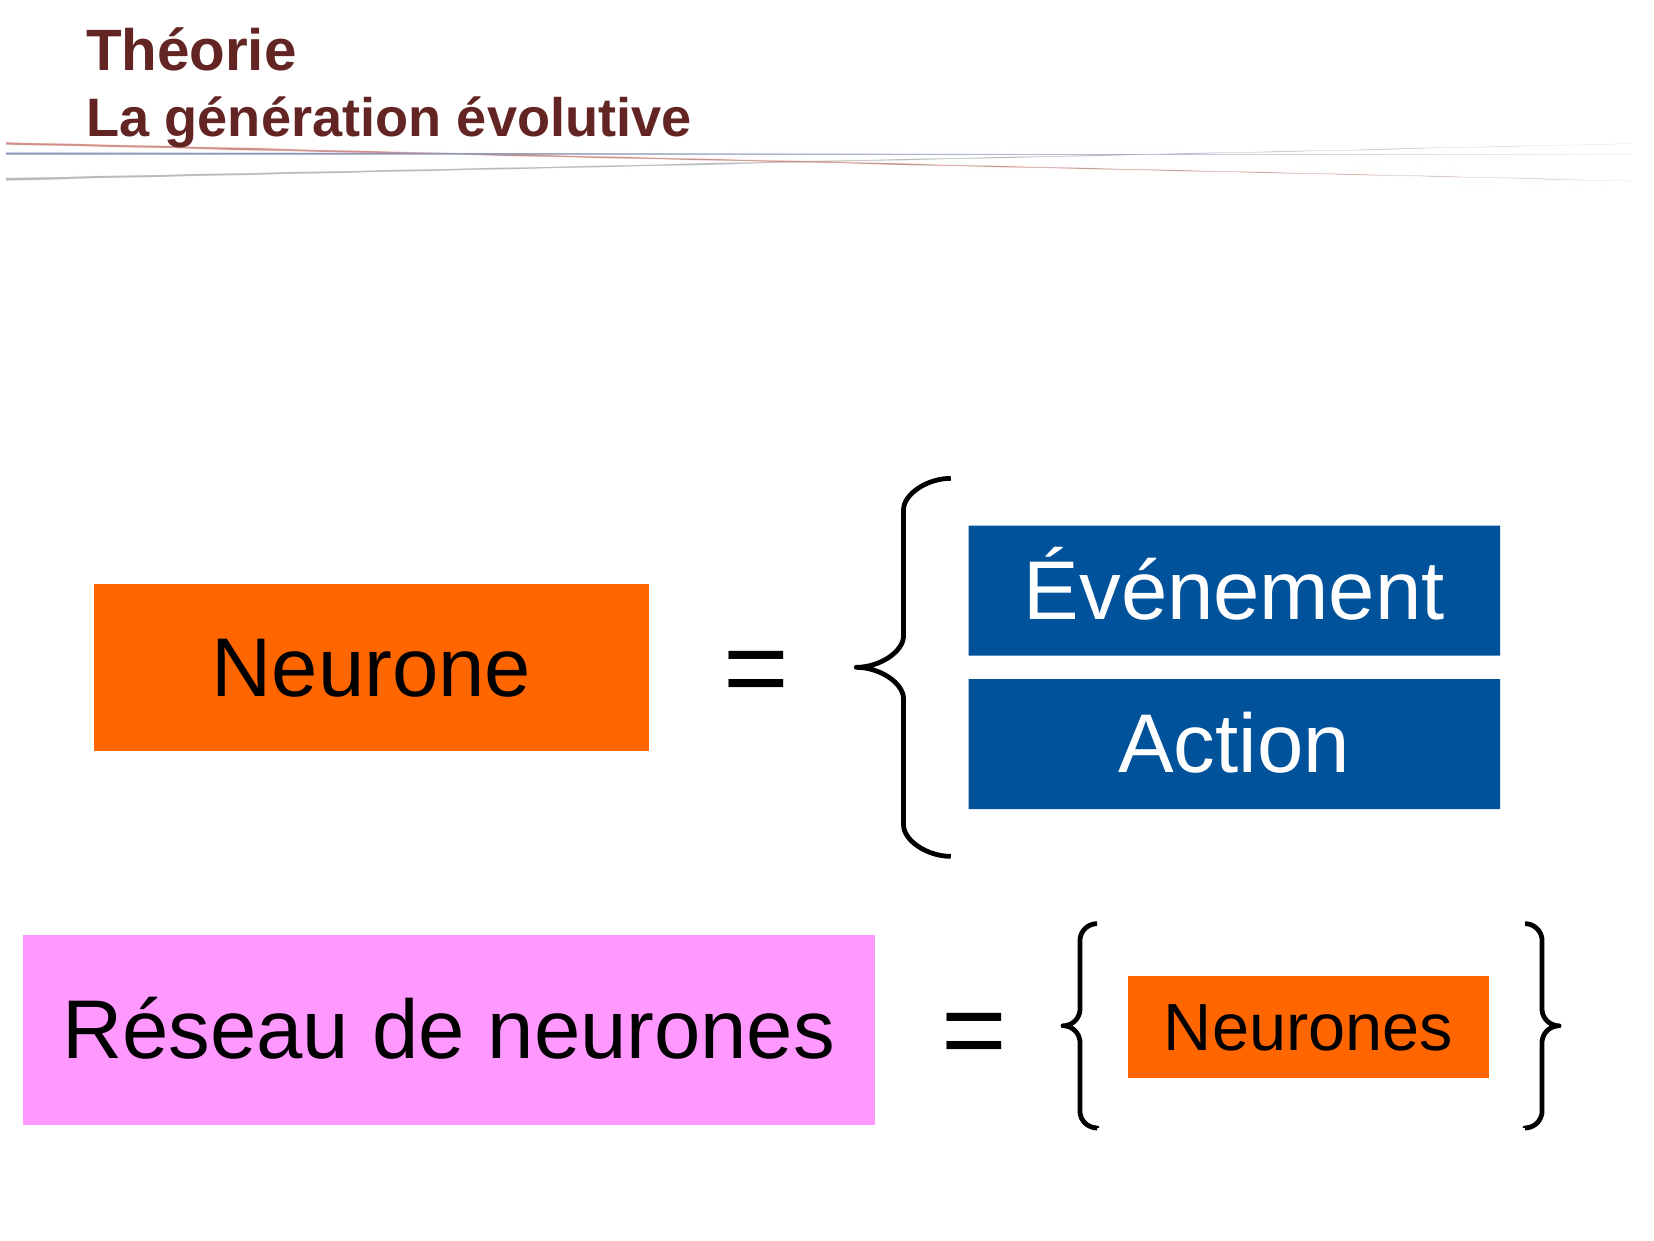

# Théorie La génération évolutive
Événement
Neurone
=
Action
Réseau de neurones
=
Neurones